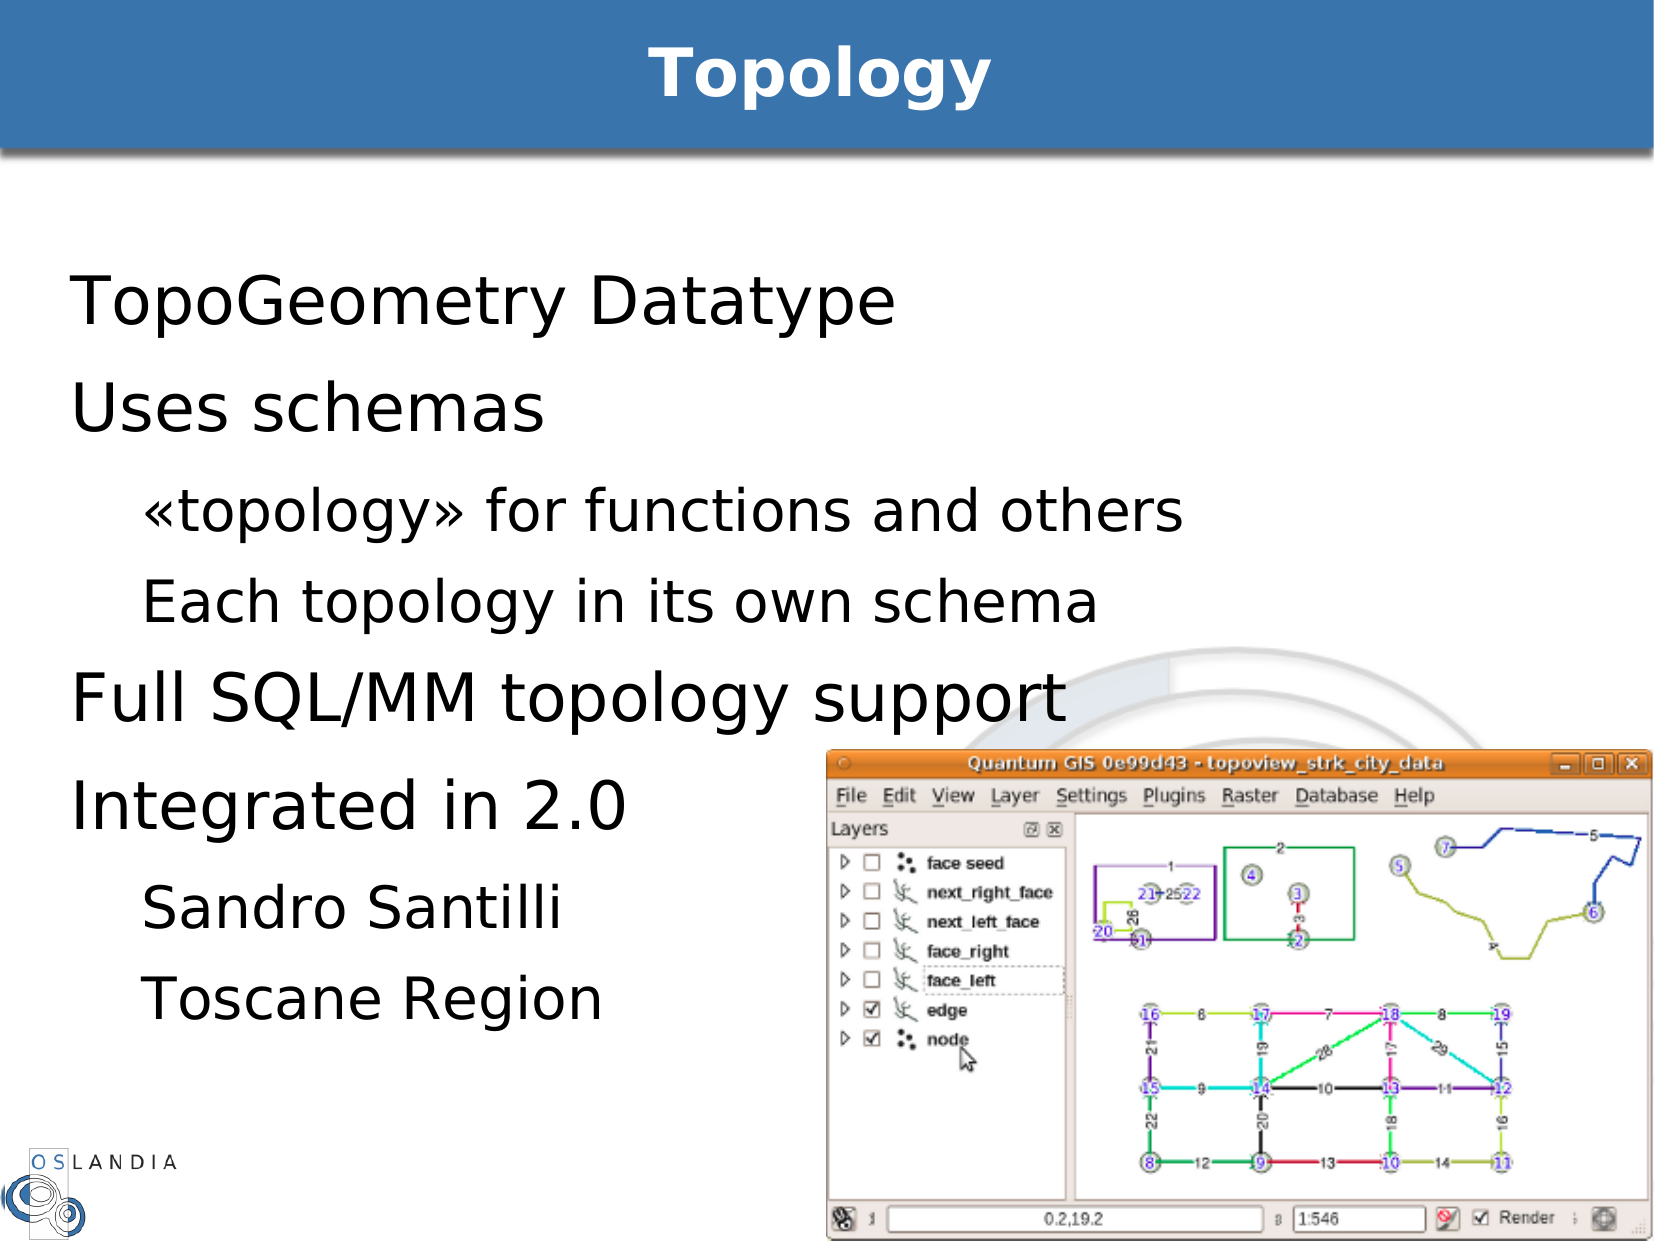

# Topology
TopoGeometry Datatype
Uses schemas
«topology» for functions and others
Each topology in its own schema
Full SQL/MM topology support
Integrated in 2.0
Sandro Santilli
Toscane Region